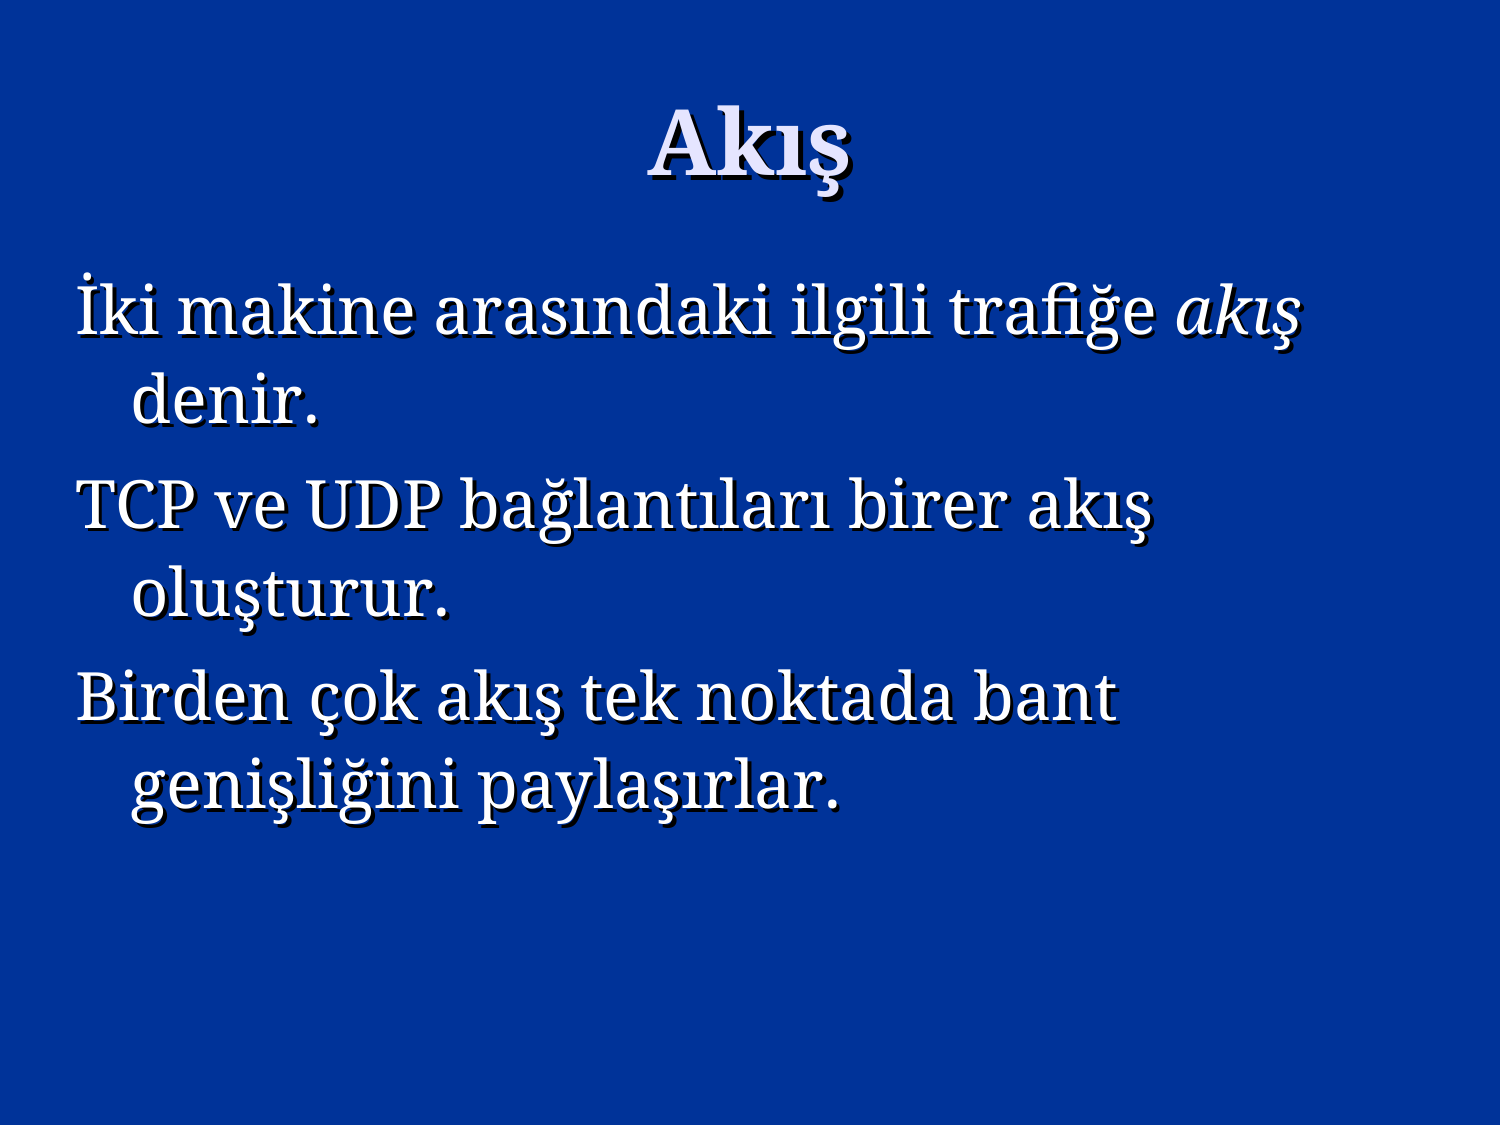

# Akış
İki makine arasındaki ilgili trafiğe akış denir.
TCP ve UDP bağlantıları birer akış oluşturur.
Birden çok akış tek noktada bant genişliğini paylaşırlar.